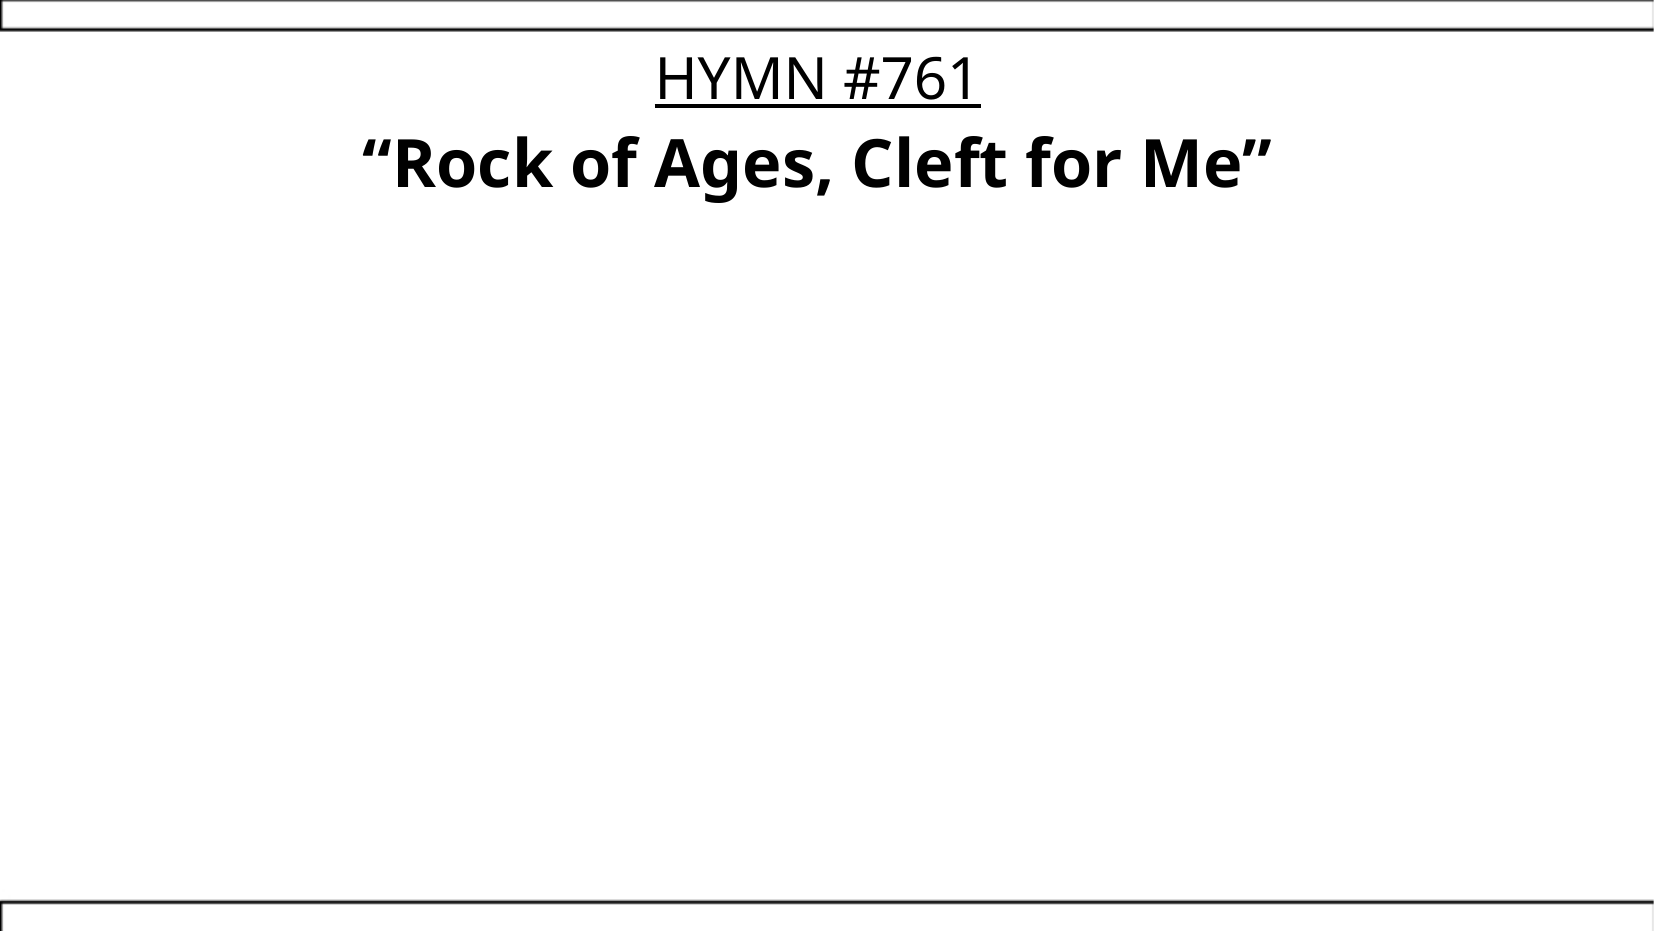

HYMN #761
“Rock of Ages, Cleft for Me”